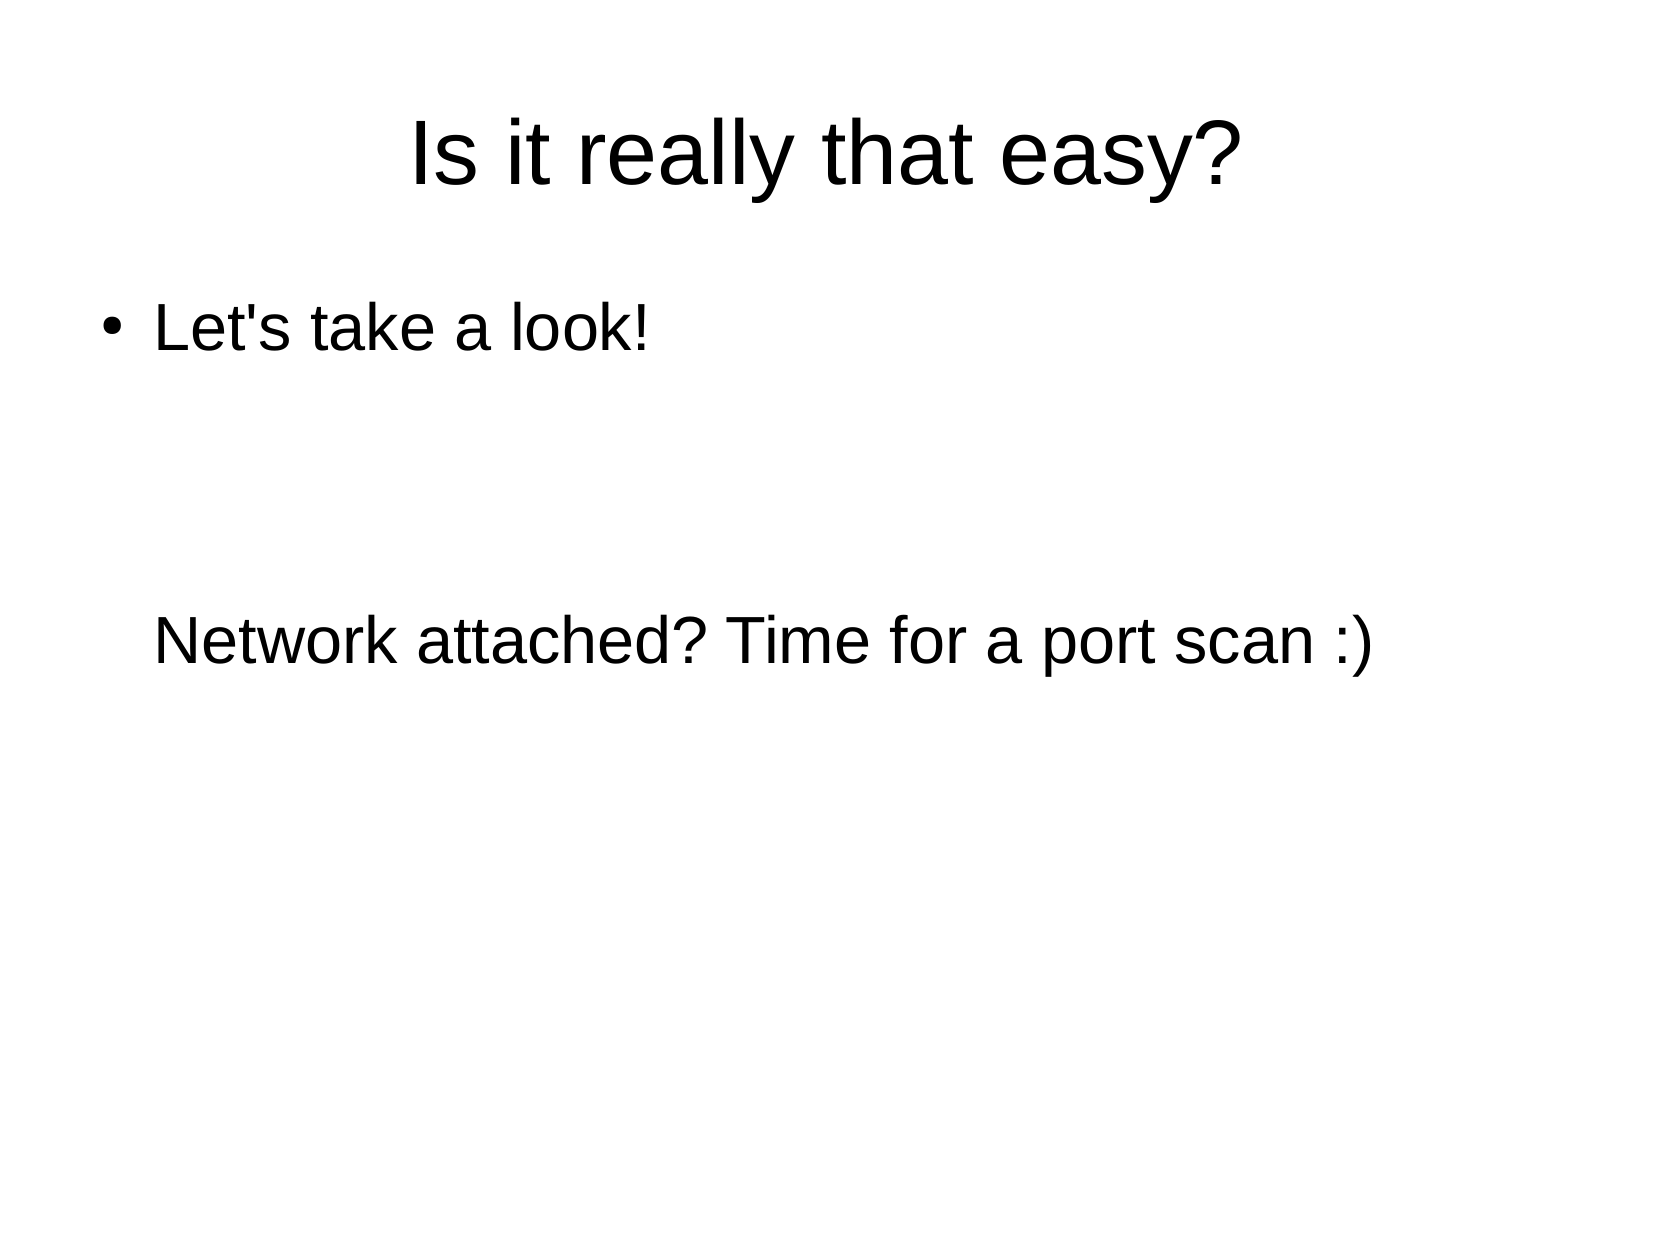

# Is it really that easy?
Let's take a look!
Network attached? Time for a port scan :)